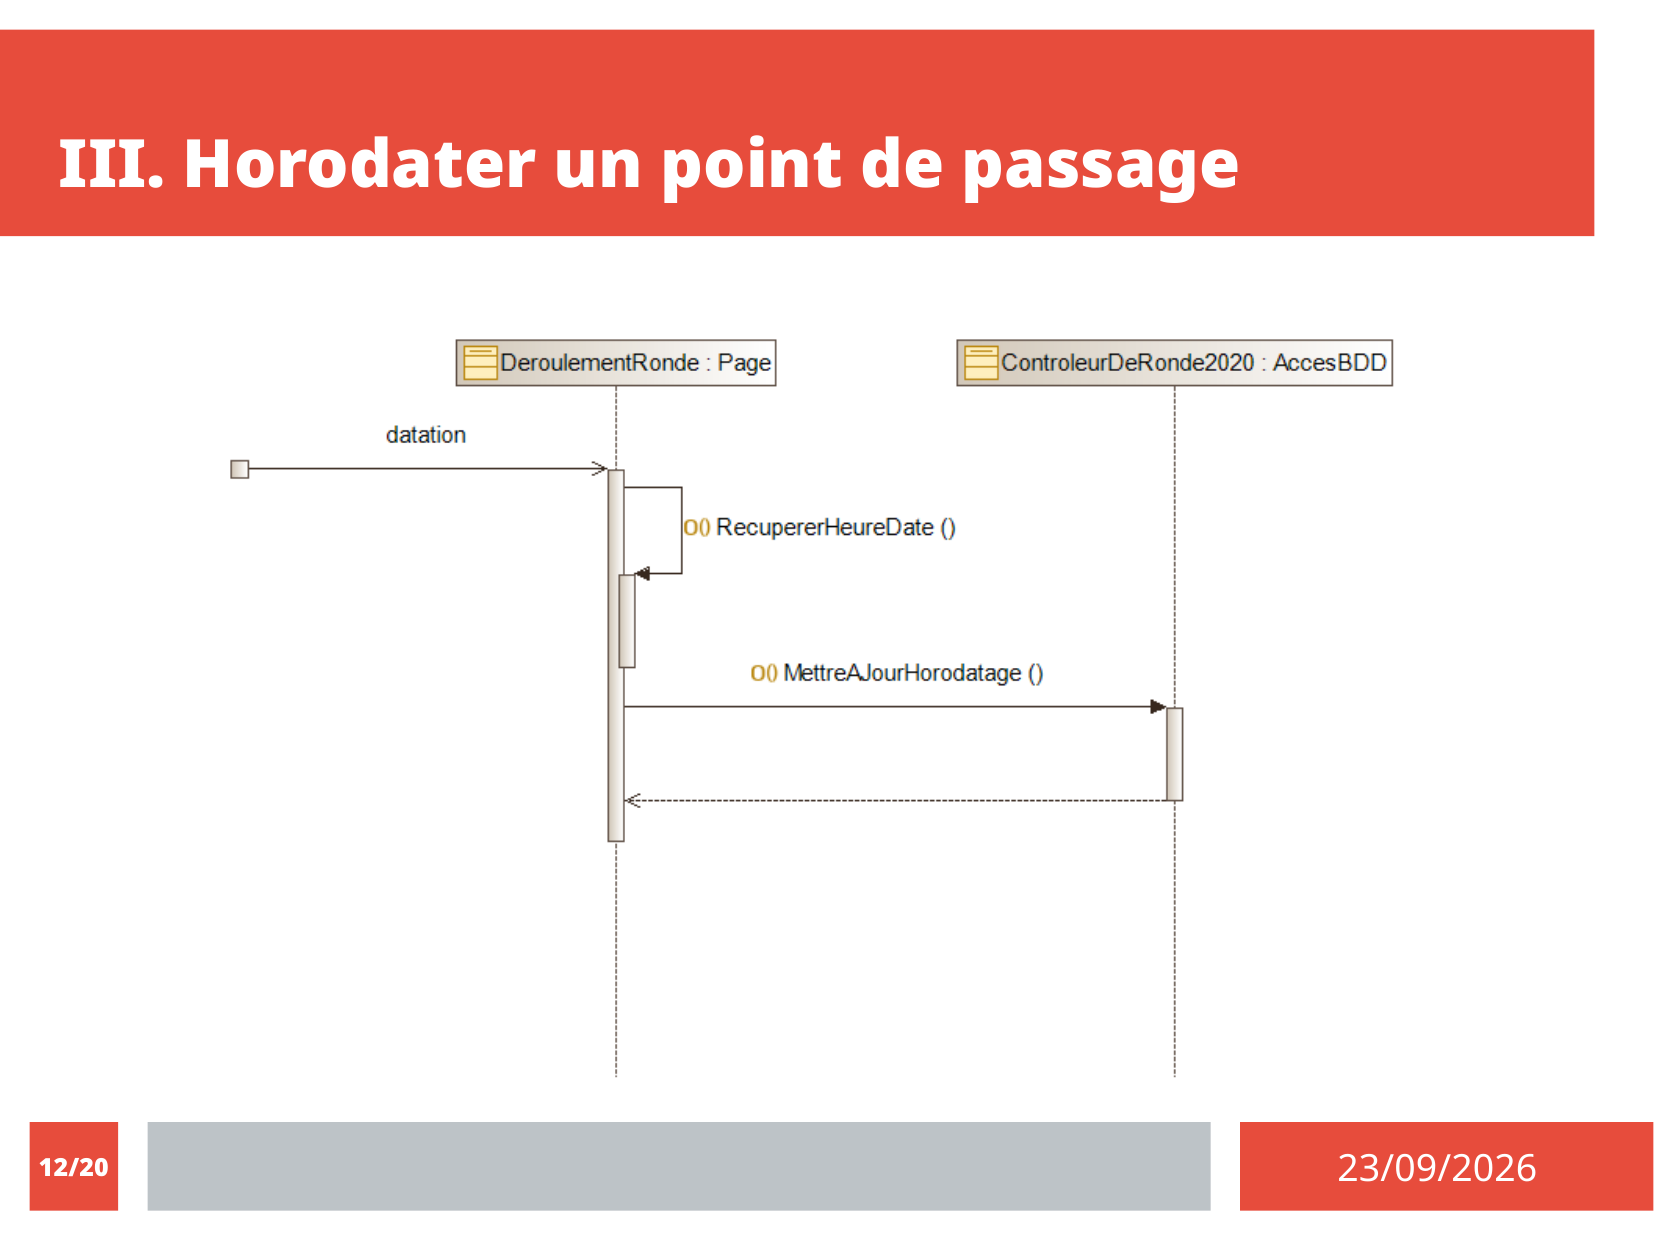

# III. Horodater un point de passage
12